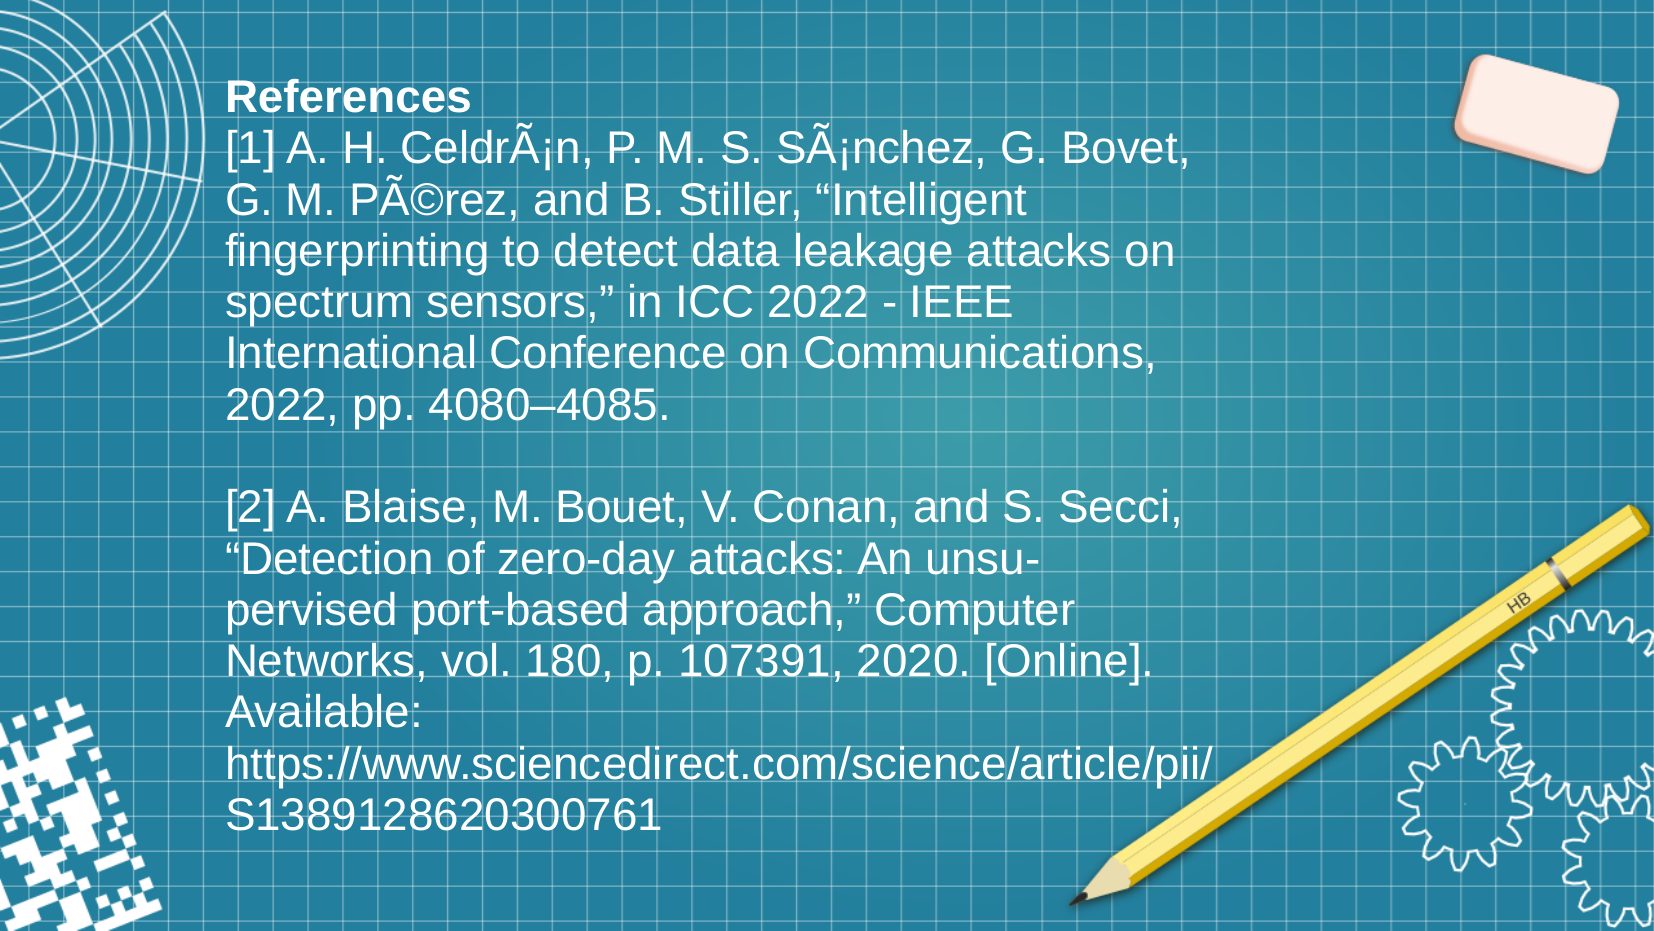

# References [1] A. H. CeldrÃ¡n, P. M. S. SÃ¡nchez, G. Bovet, G. M. PÃ©rez, and B. Stiller, “Intelligent fingerprinting to detect data leakage attacks on spectrum sensors,” in ICC 2022 - IEEE International Conference on Communications, 2022, pp. 4080–4085. [2] A. Blaise, M. Bouet, V. Conan, and S. Secci, “Detection of zero-day attacks: An unsu- pervised port-based approach,” Computer Networks, vol. 180, p. 107391, 2020. [Online]. Available: https://www.sciencedirect.com/science/article/pii/S1389128620300761